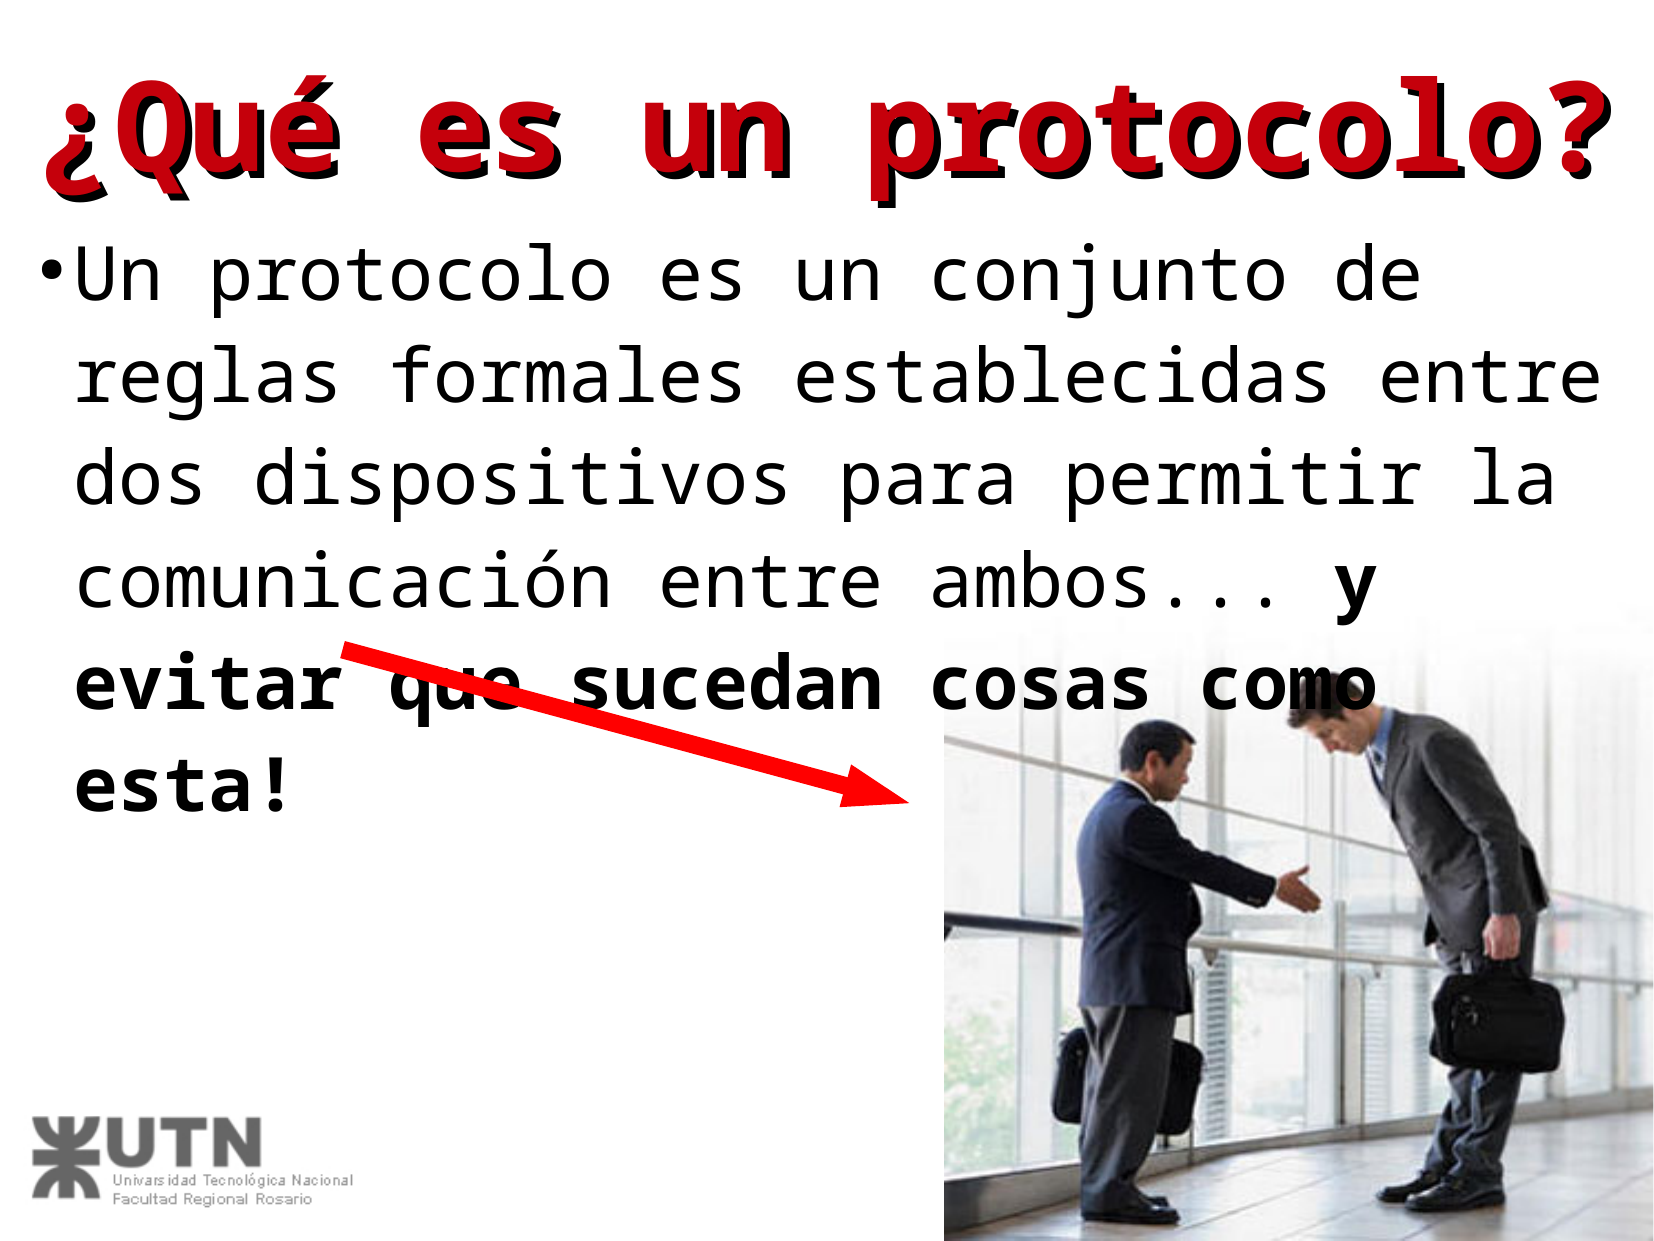

# ¿Qué es un protocolo?
Un protocolo es un conjunto de reglas formales establecidas entre dos dispositivos para permitir la comunicación entre ambos... y evitar que sucedan cosas como esta!